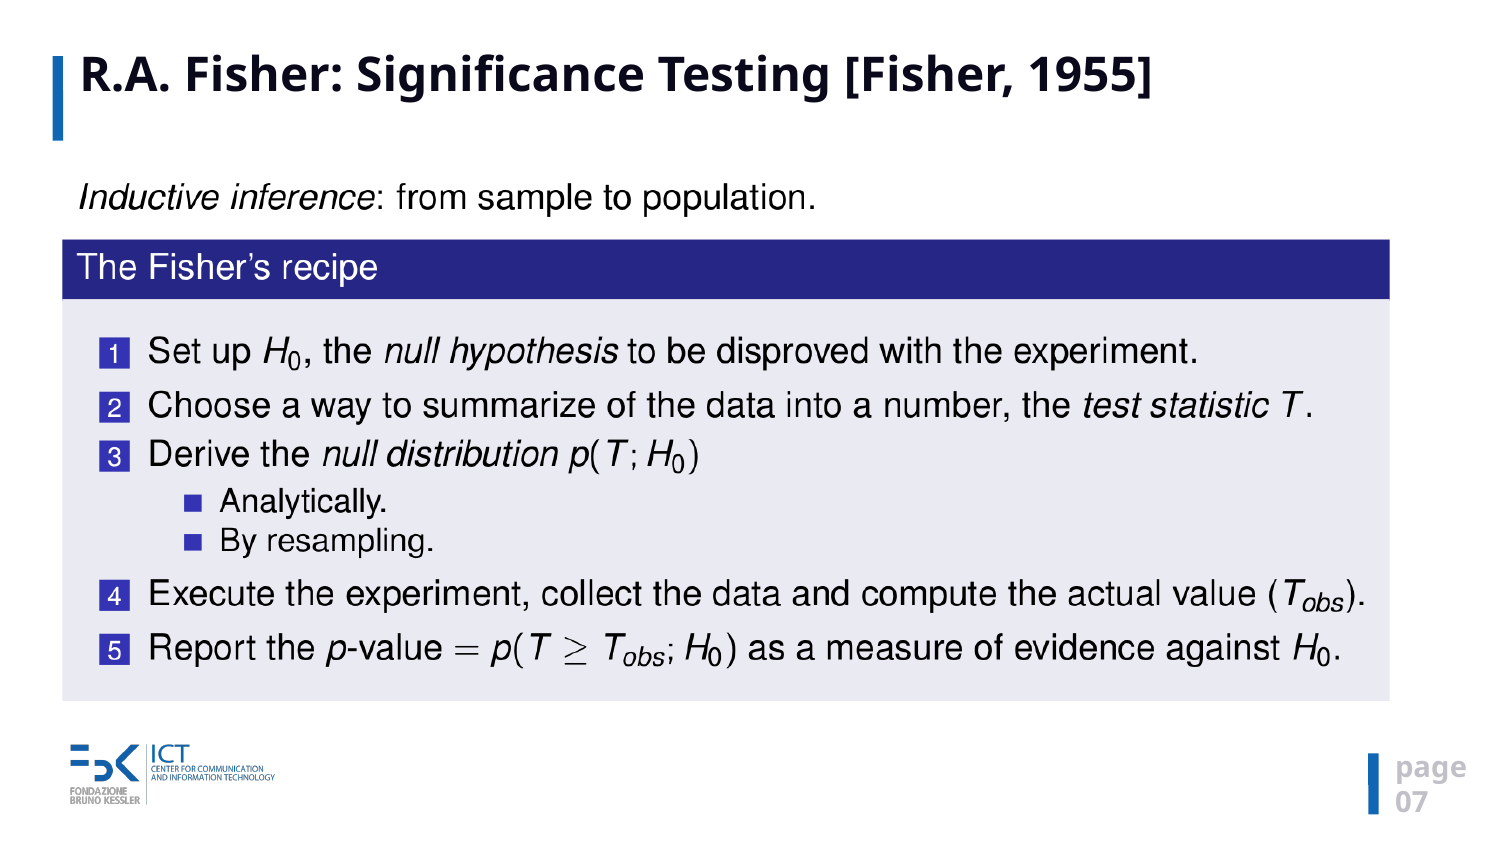

# R.A. Fisher: Significance Testing [Fisher, 1955]
page